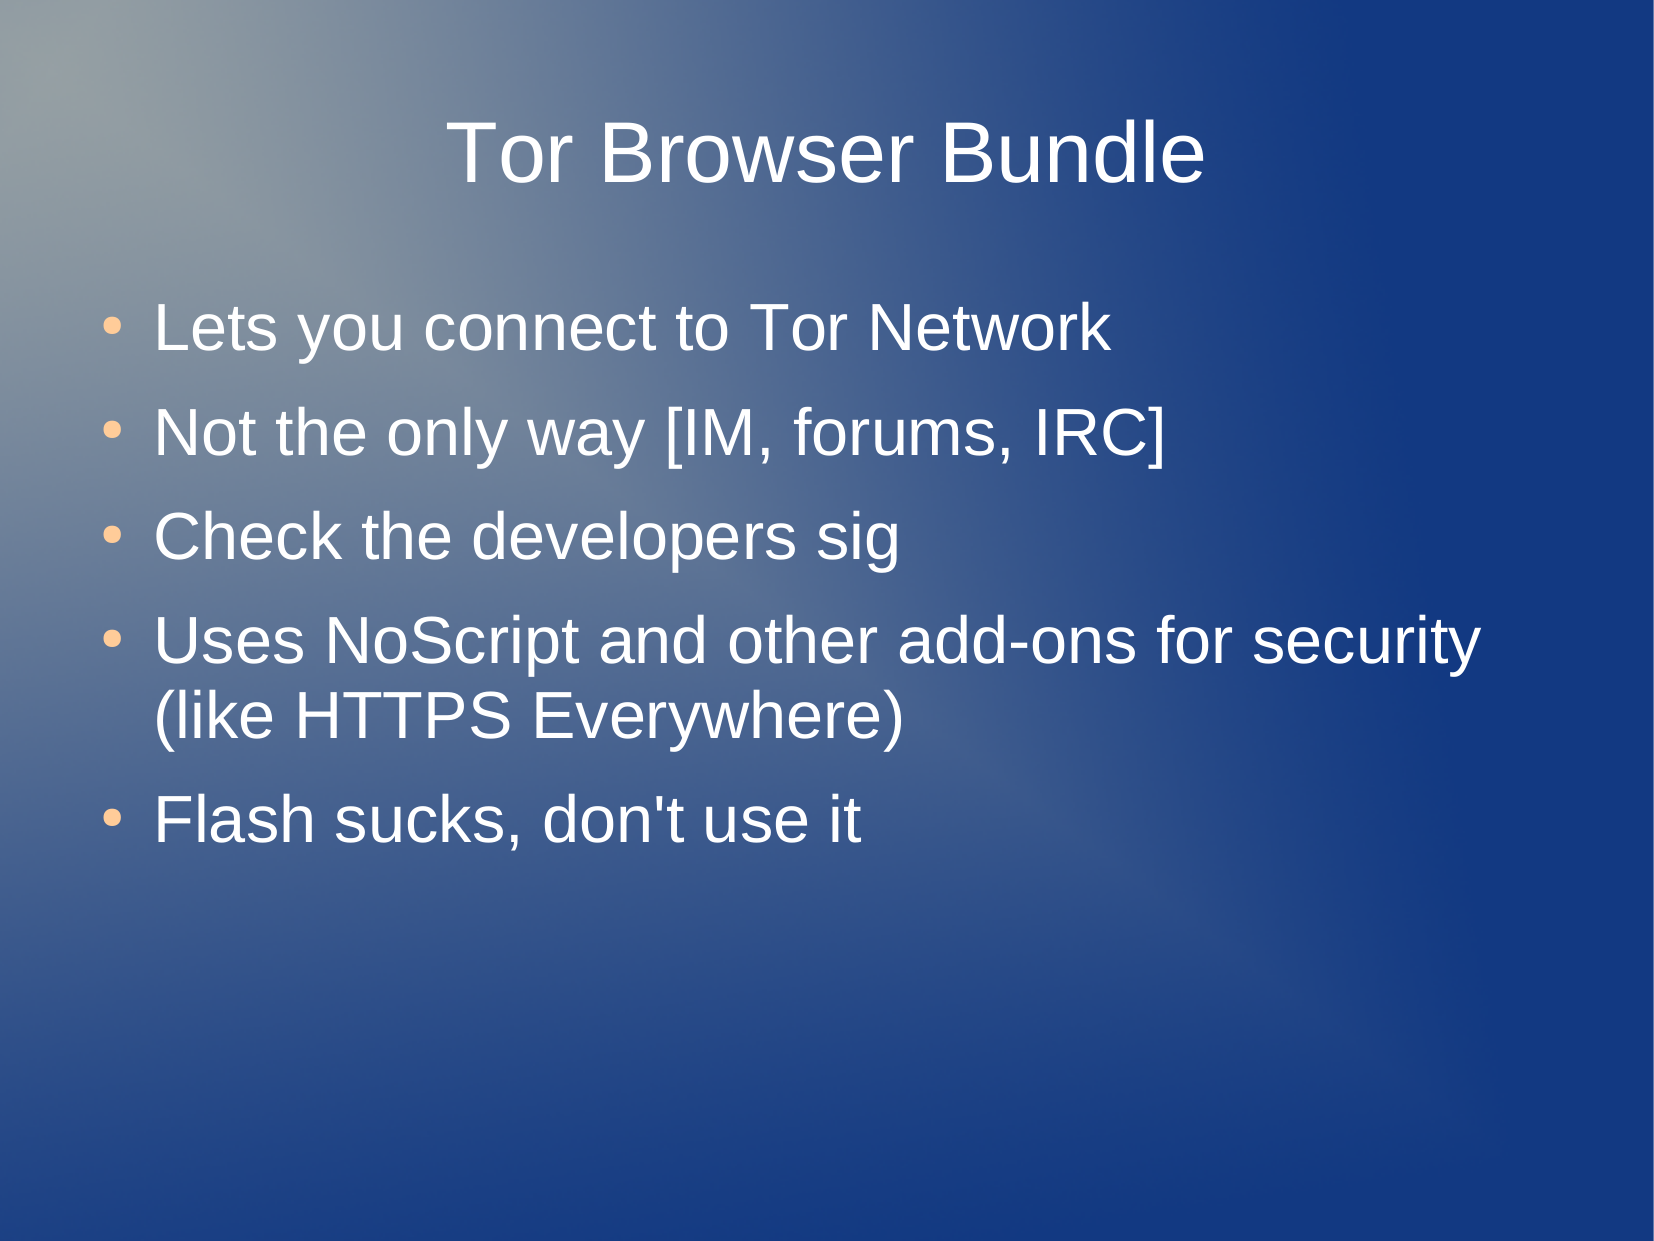

# Tor Browser Bundle
Lets you connect to Tor Network
Not the only way [IM, forums, IRC]
Check the developers sig
Uses NoScript and other add-ons for security (like HTTPS Everywhere)
Flash sucks, don't use it